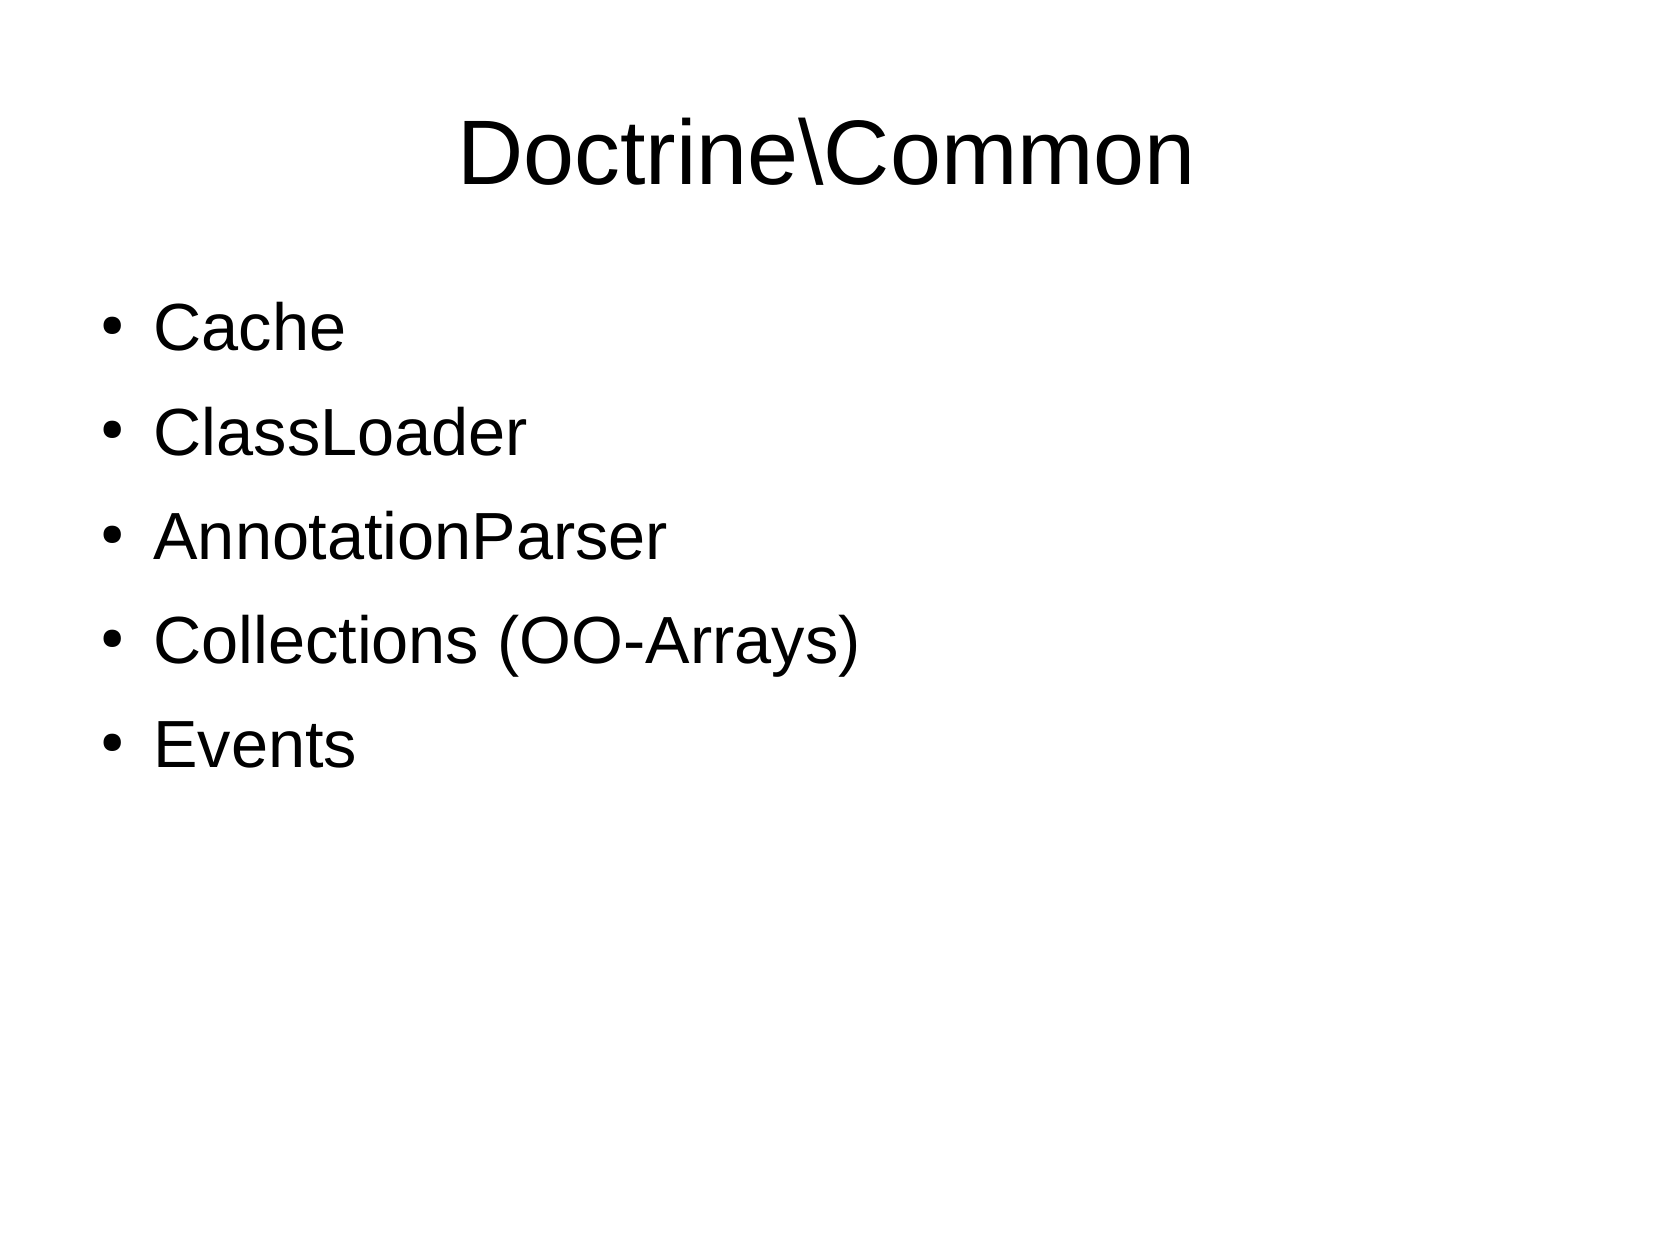

# Doctrine\Common
Cache
ClassLoader
AnnotationParser
Collections (OO-Arrays)
Events